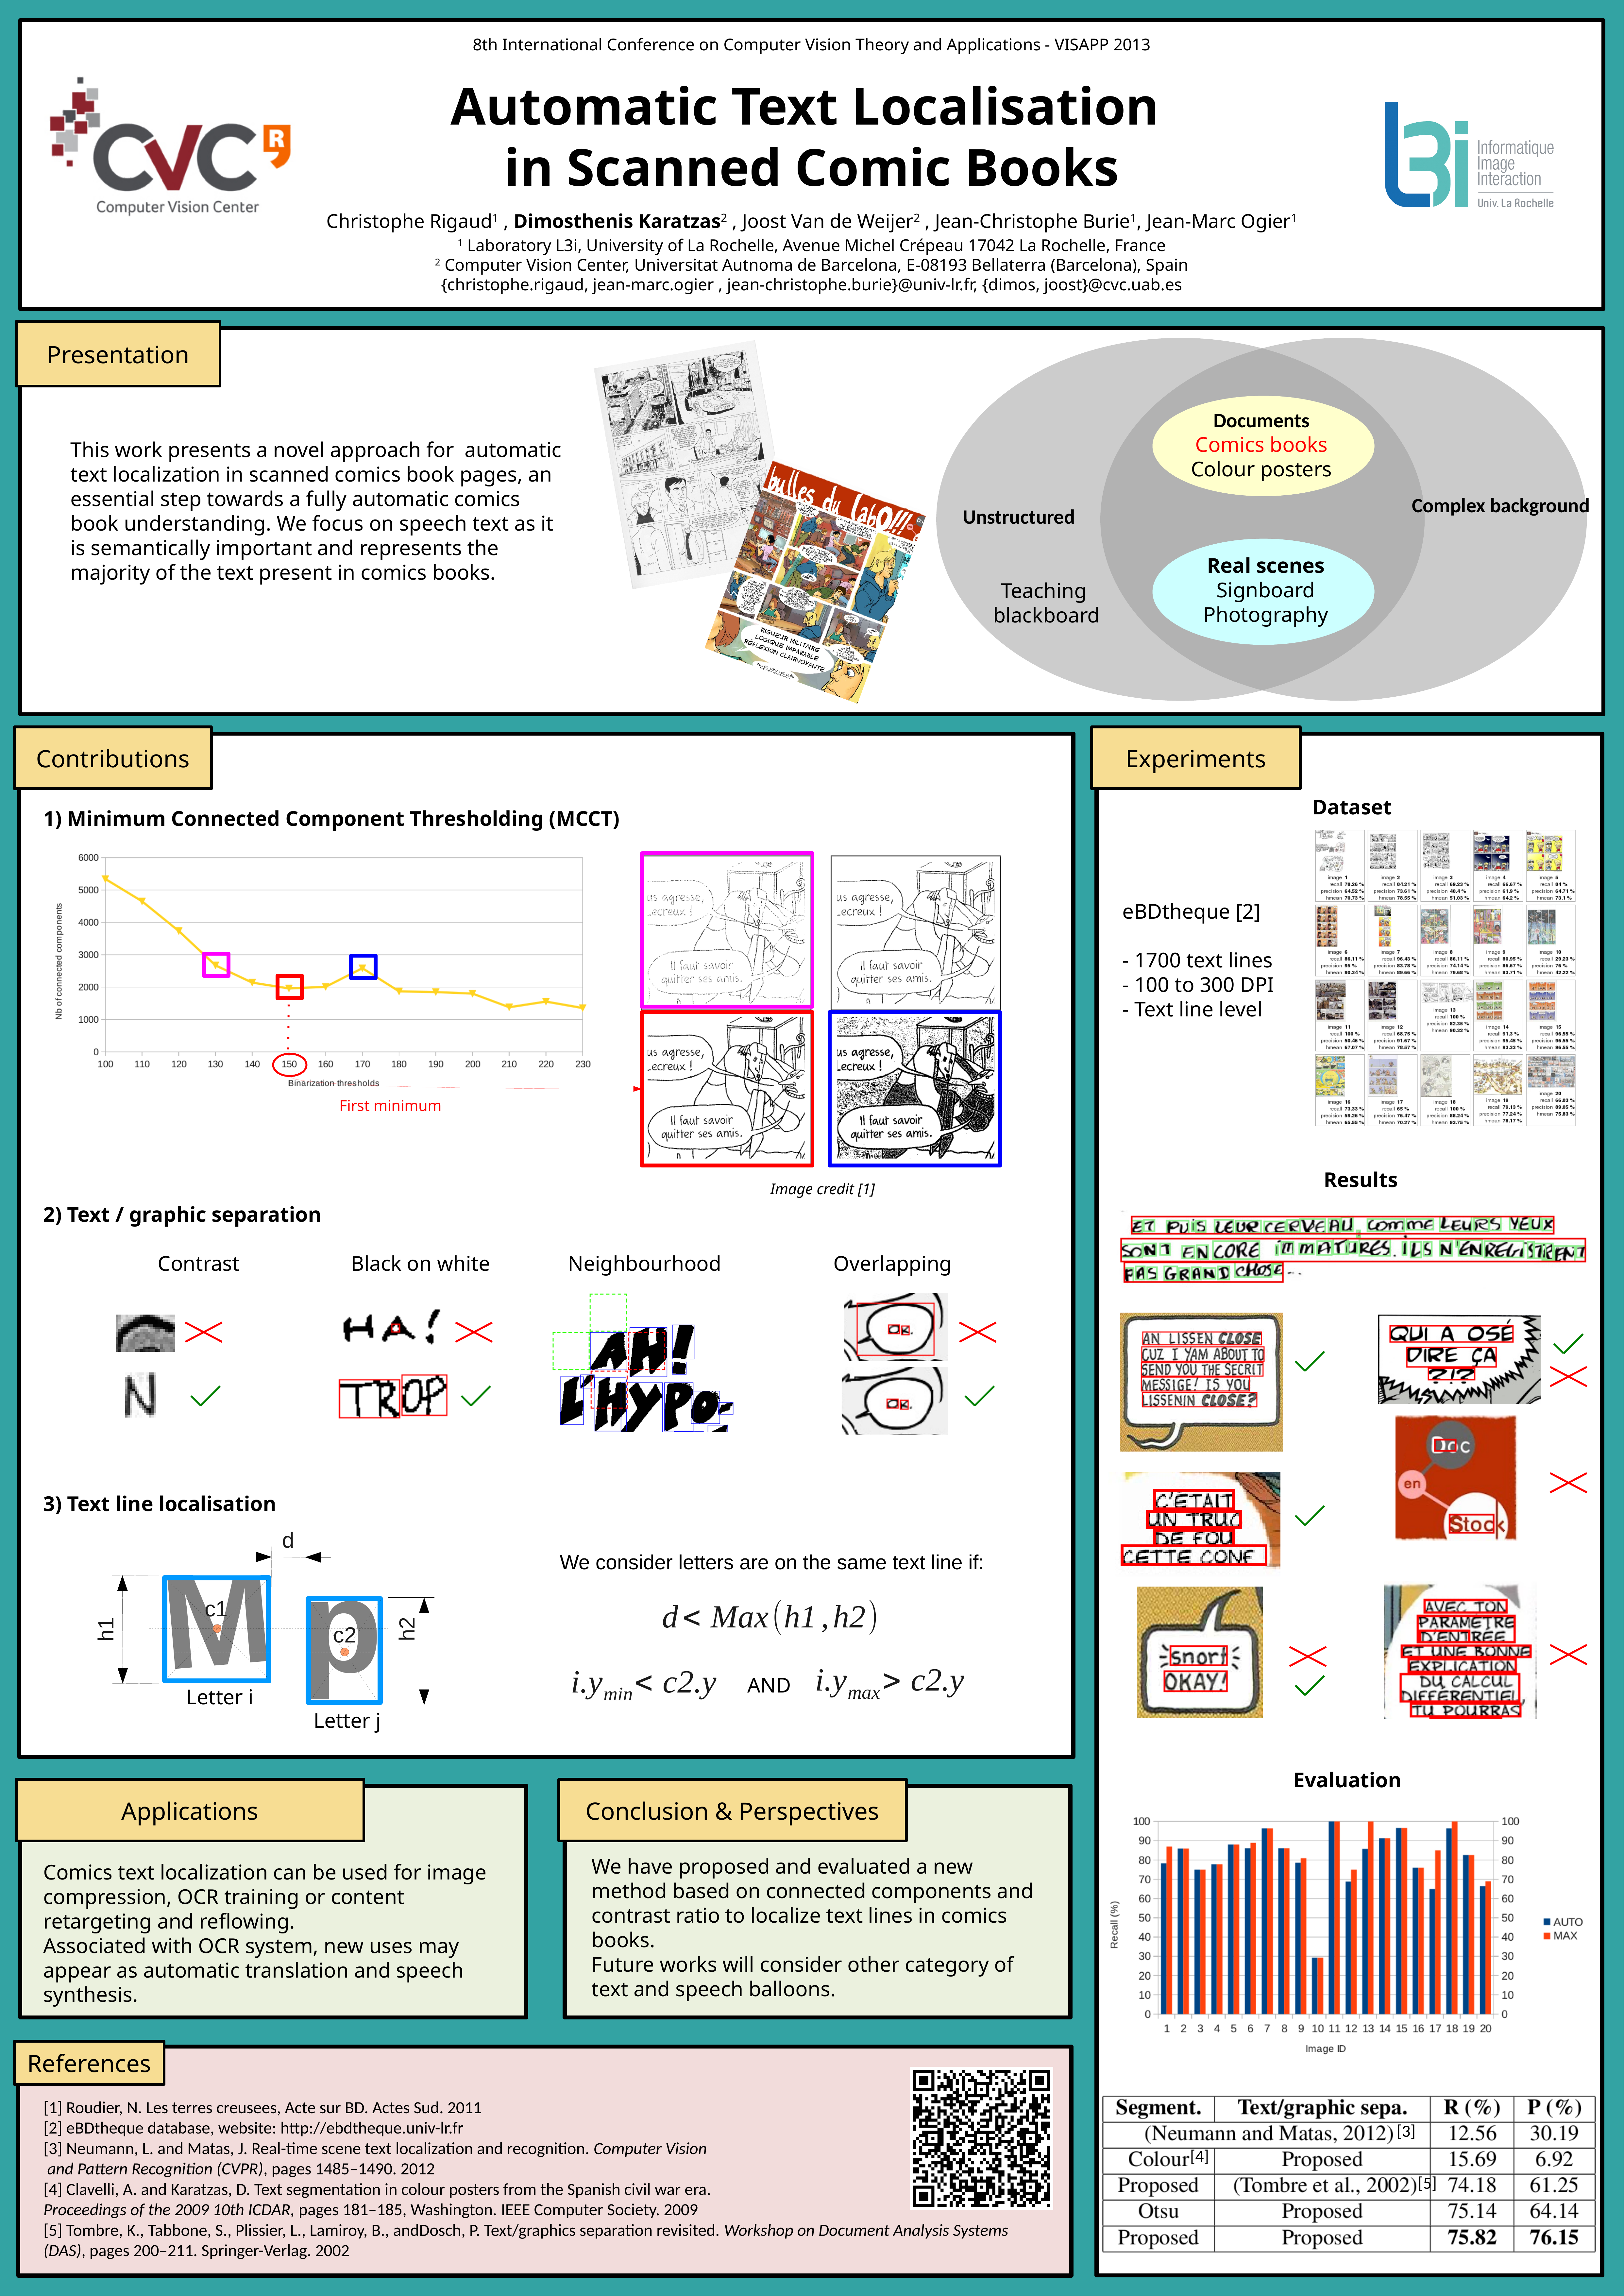

8th International Conference on Computer Vision Theory and Applications - VISAPP 2013
Automatic Text Localisation
in Scanned Comic Books
Christophe Rigaud1 , Dimosthenis Karatzas2 , Joost Van de Weijer2 , Jean-Christophe Burie1, Jean-Marc Ogier1
1 Laboratory L3i, University of La Rochelle, Avenue Michel Crépeau 17042 La Rochelle, France
2 Computer Vision Center, Universitat Autnoma de Barcelona, E-08193 Bellaterra (Barcelona), Spain
{christophe.rigaud, jean-marc.ogier , jean-christophe.burie}@univ-lr.fr, {dimos, joost}@cvc.uab.es
Presentation
Documents
Comics books
Colour posters
This work presents a novel approach for automatic text localization in scanned comics book pages, an essential step towards a fully automatic comics book understanding. We focus on speech text as it is semantically important and represents the majority of the text present in comics books.
Complex background
Unstructured
Real scenes
Signboard
Photography
Teaching
blackboard
Contributions
Experiments
Dataset
1) Minimum Connected Component Thresholding (MCCT)
eBDtheque [2]
- 1700 text lines
- 100 to 300 DPI
- Text line level
First minimum
Results
Image credit [1]
2) Text / graphic separation
Contrast					Black on white		 		Neighbourhood					Overlapping
3) Text line localisation
We consider letters are on the same text line if:
AND
Letter i
Letter j
Evaluation
Applications
Conclusion & Perspectives
We have proposed and evaluated a new method based on connected components and contrast ratio to localize text lines in comics books.
Future works will consider other category of text and speech balloons.
Comics text localization can be used for image compression, OCR training or content retargeting and reflowing.
Associated with OCR system, new uses may appear as automatic translation and speech synthesis.
References
[1] Roudier, N. Les terres creusees, Acte sur BD. Actes Sud. 2011
[2] eBDtheque database, website: http://ebdtheque.univ-lr.fr
[3] Neumann, L. and Matas, J. Real-time scene text localization and recognition. Computer Vision
 and Pattern Recognition (CVPR), pages 1485–1490. 2012
[4] Clavelli, A. and Karatzas, D. Text segmentation in colour posters from the Spanish civil war era.
Proceedings of the 2009 10th ICDAR, pages 181–185, Washington. IEEE Computer Society. 2009
[5] Tombre, K., Tabbone, S., Plissier, L., Lamiroy, B., andDosch, P. Text/graphics separation revisited. Workshop on Document Analysis Systems (DAS), pages 200–211. Springer-Verlag. 2002
[3]
[4]
[5]